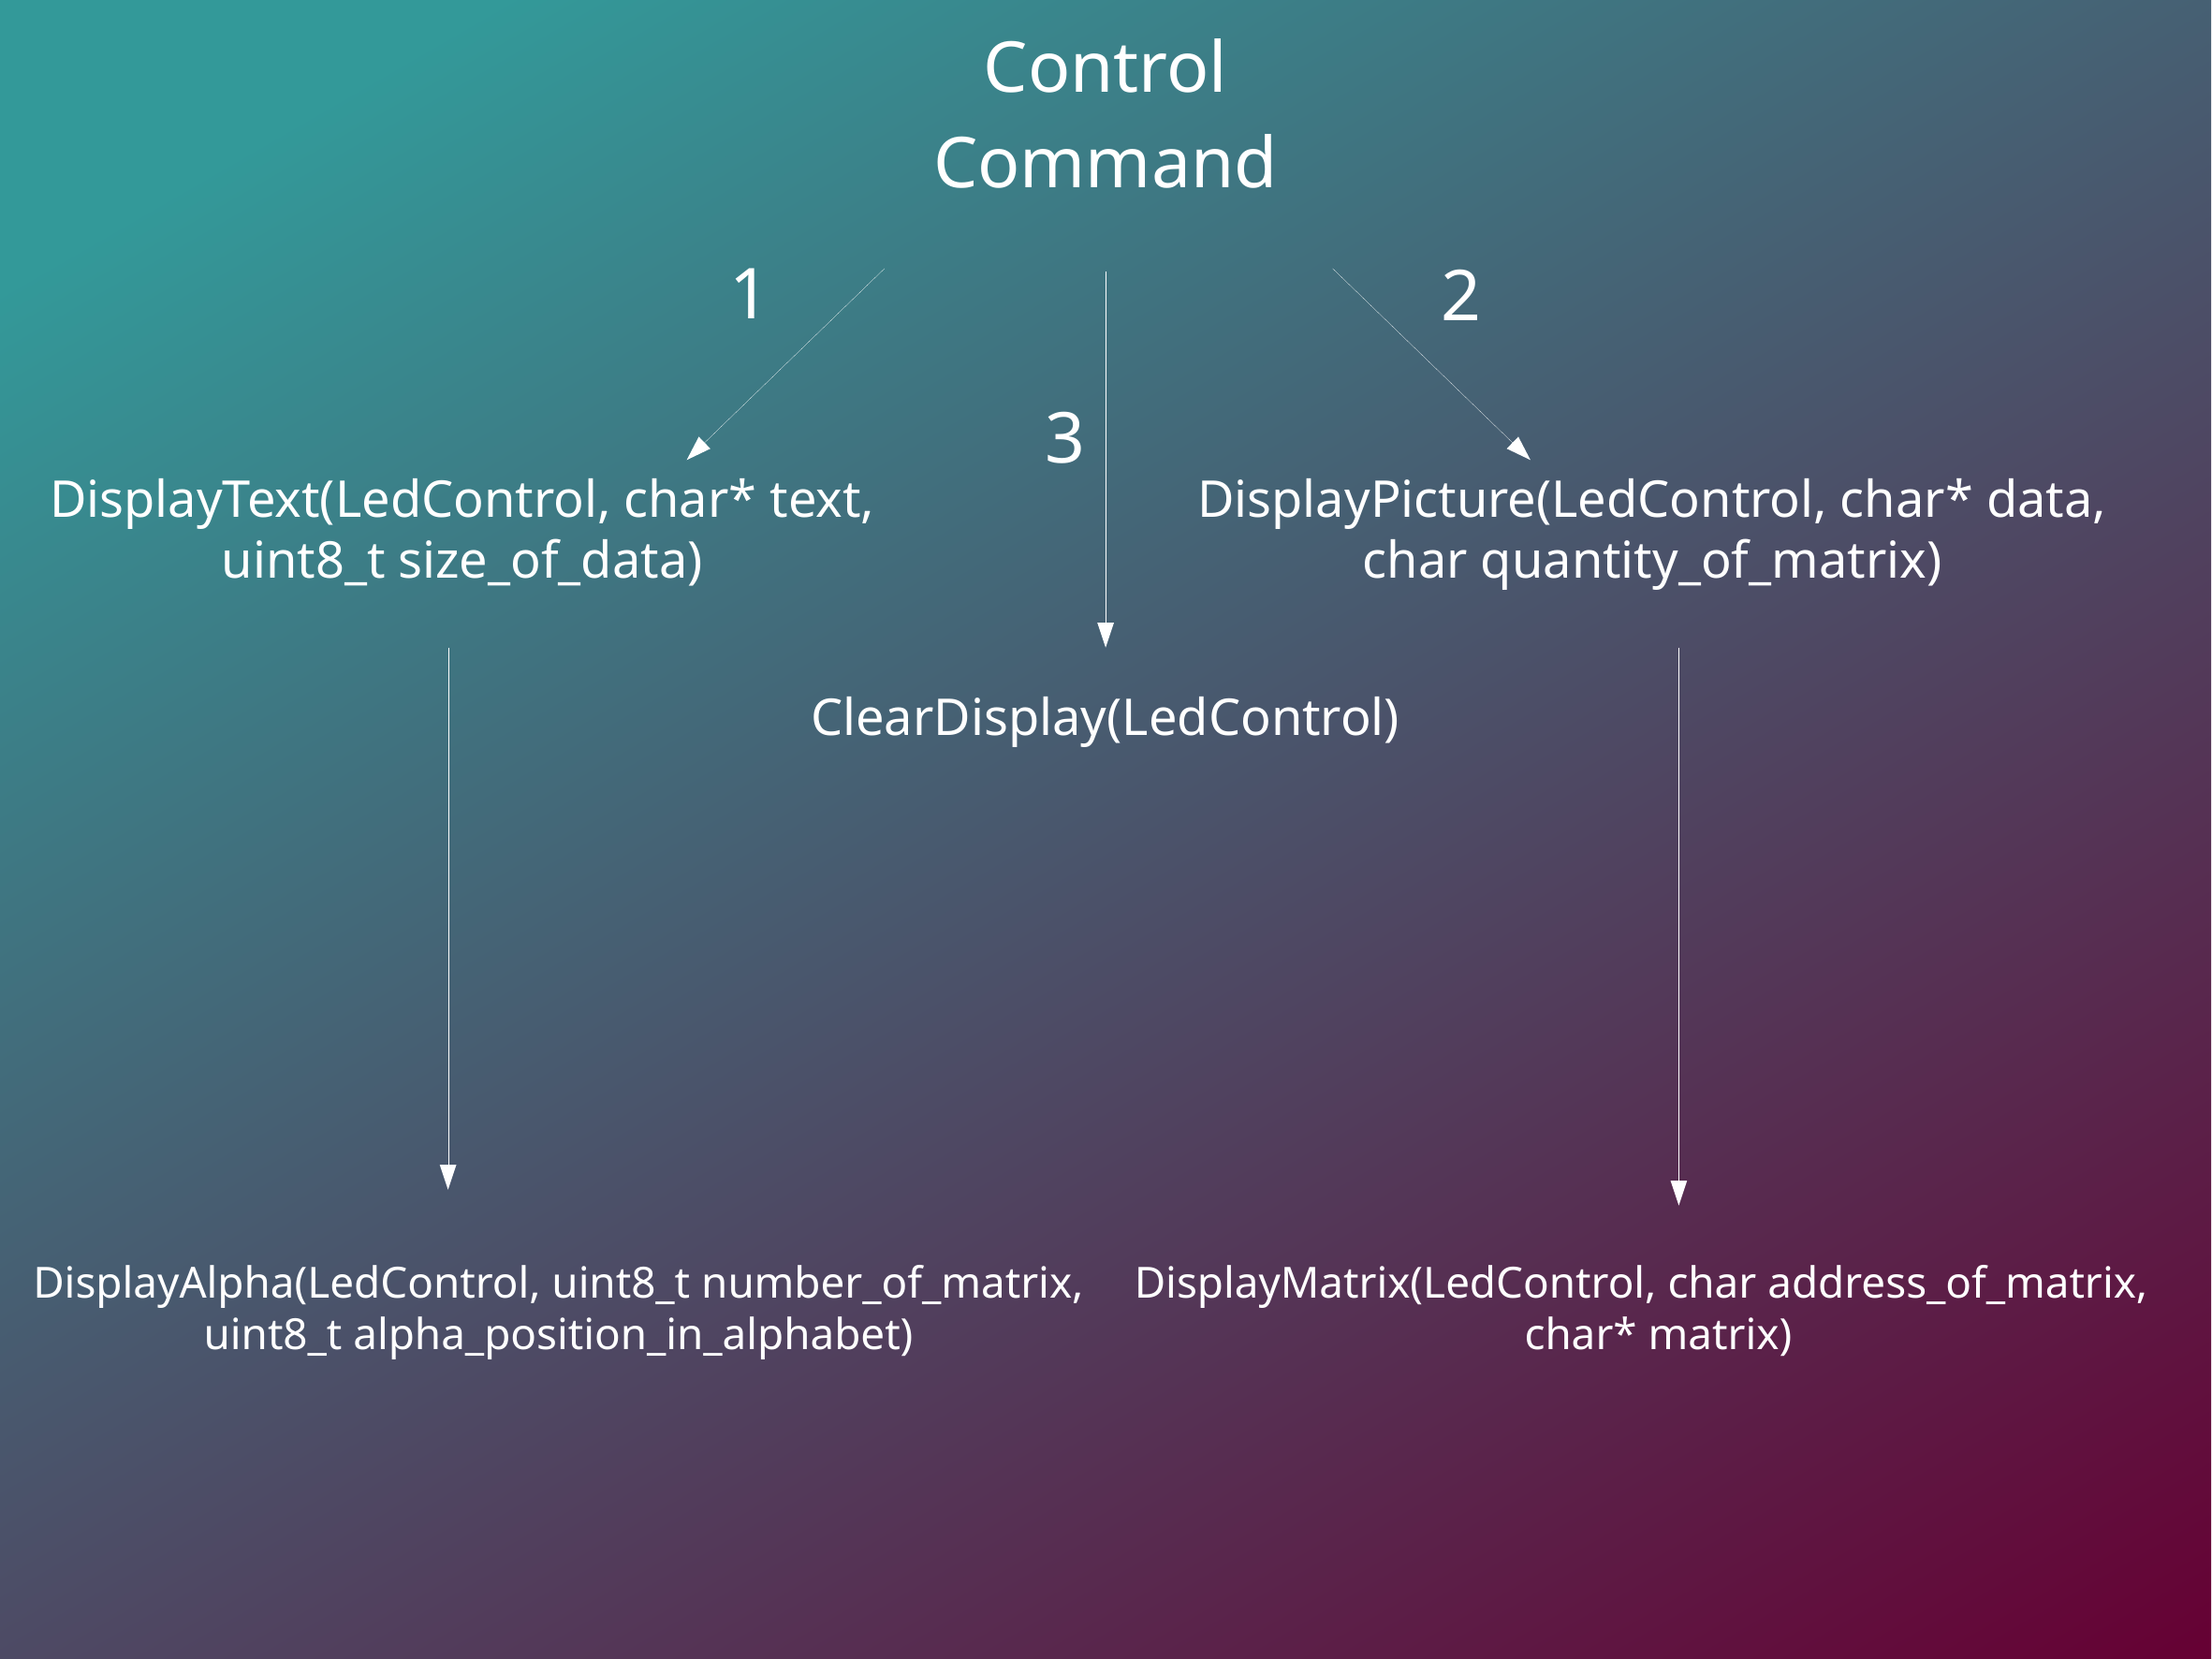

Control
Command
1
2
3
DisplayText(LedControl, char* text, uint8_t size_of_data)
DisplayPicture(LedControl, char* data, char quantity_of_matrix)
ClearDisplay(LedControl)
DisplayAlpha(LedControl, uint8_t number_of_matrix, uint8_t alpha_position_in_alphabet)
DisplayMatrix(LedControl, char address_of_matrix, char* matrix)